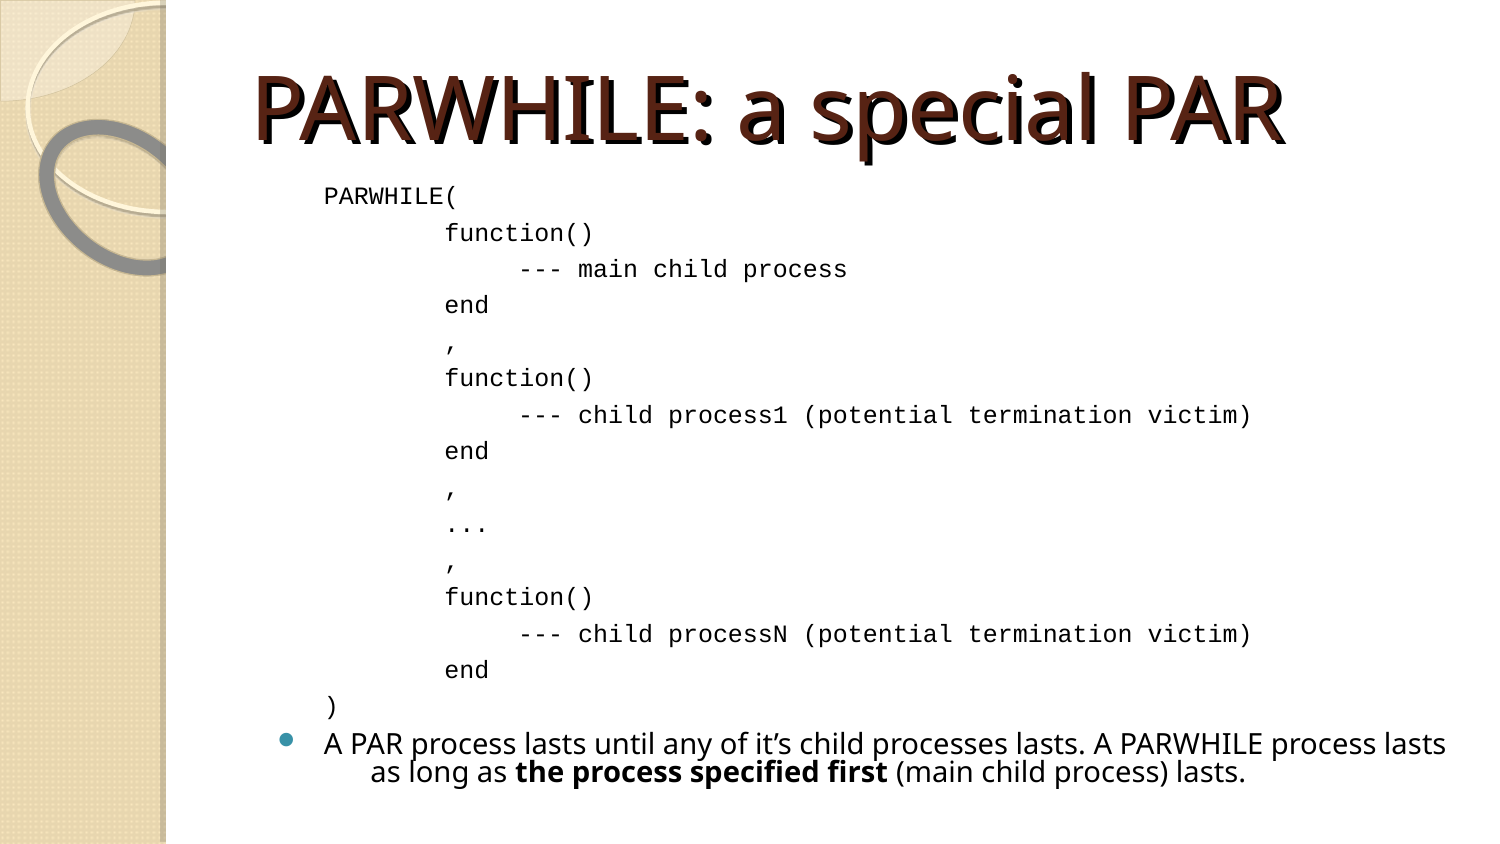

# PARWHILE: a special PAR
PARWHILE(
	function()
		--- main child process
	end
	,
	function()
		--- child process1 (potential termination victim)
	end
	,
	...
	,
	function()
		--- child processN (potential termination victim)
	end
)
A PAR process lasts until any of it’s child processes lasts. A PARWHILE process lasts as long as the process specified first (main child process) lasts.